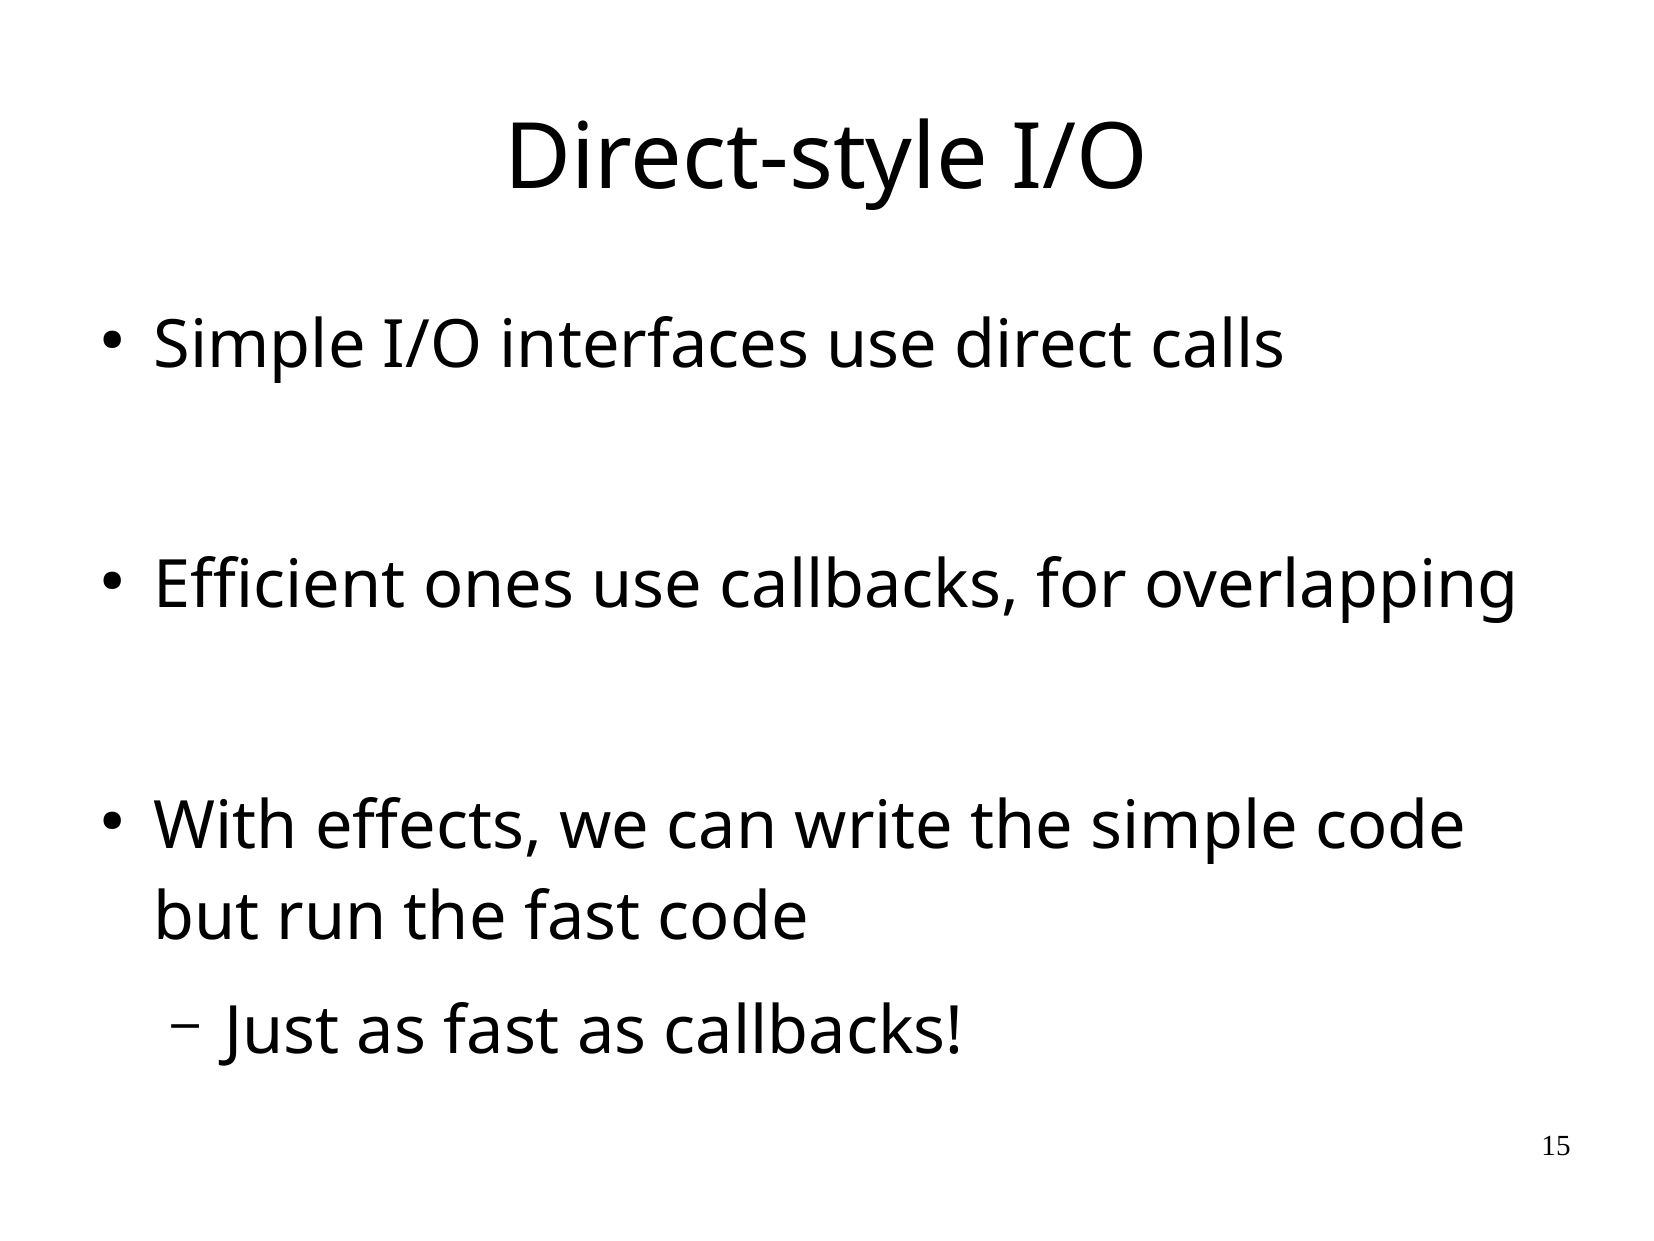

# Direct-style I/O
Simple I/O interfaces use direct calls
Efficient ones use callbacks, for overlapping
With effects, we can write the simple code but run the fast code
Just as fast as callbacks!
15